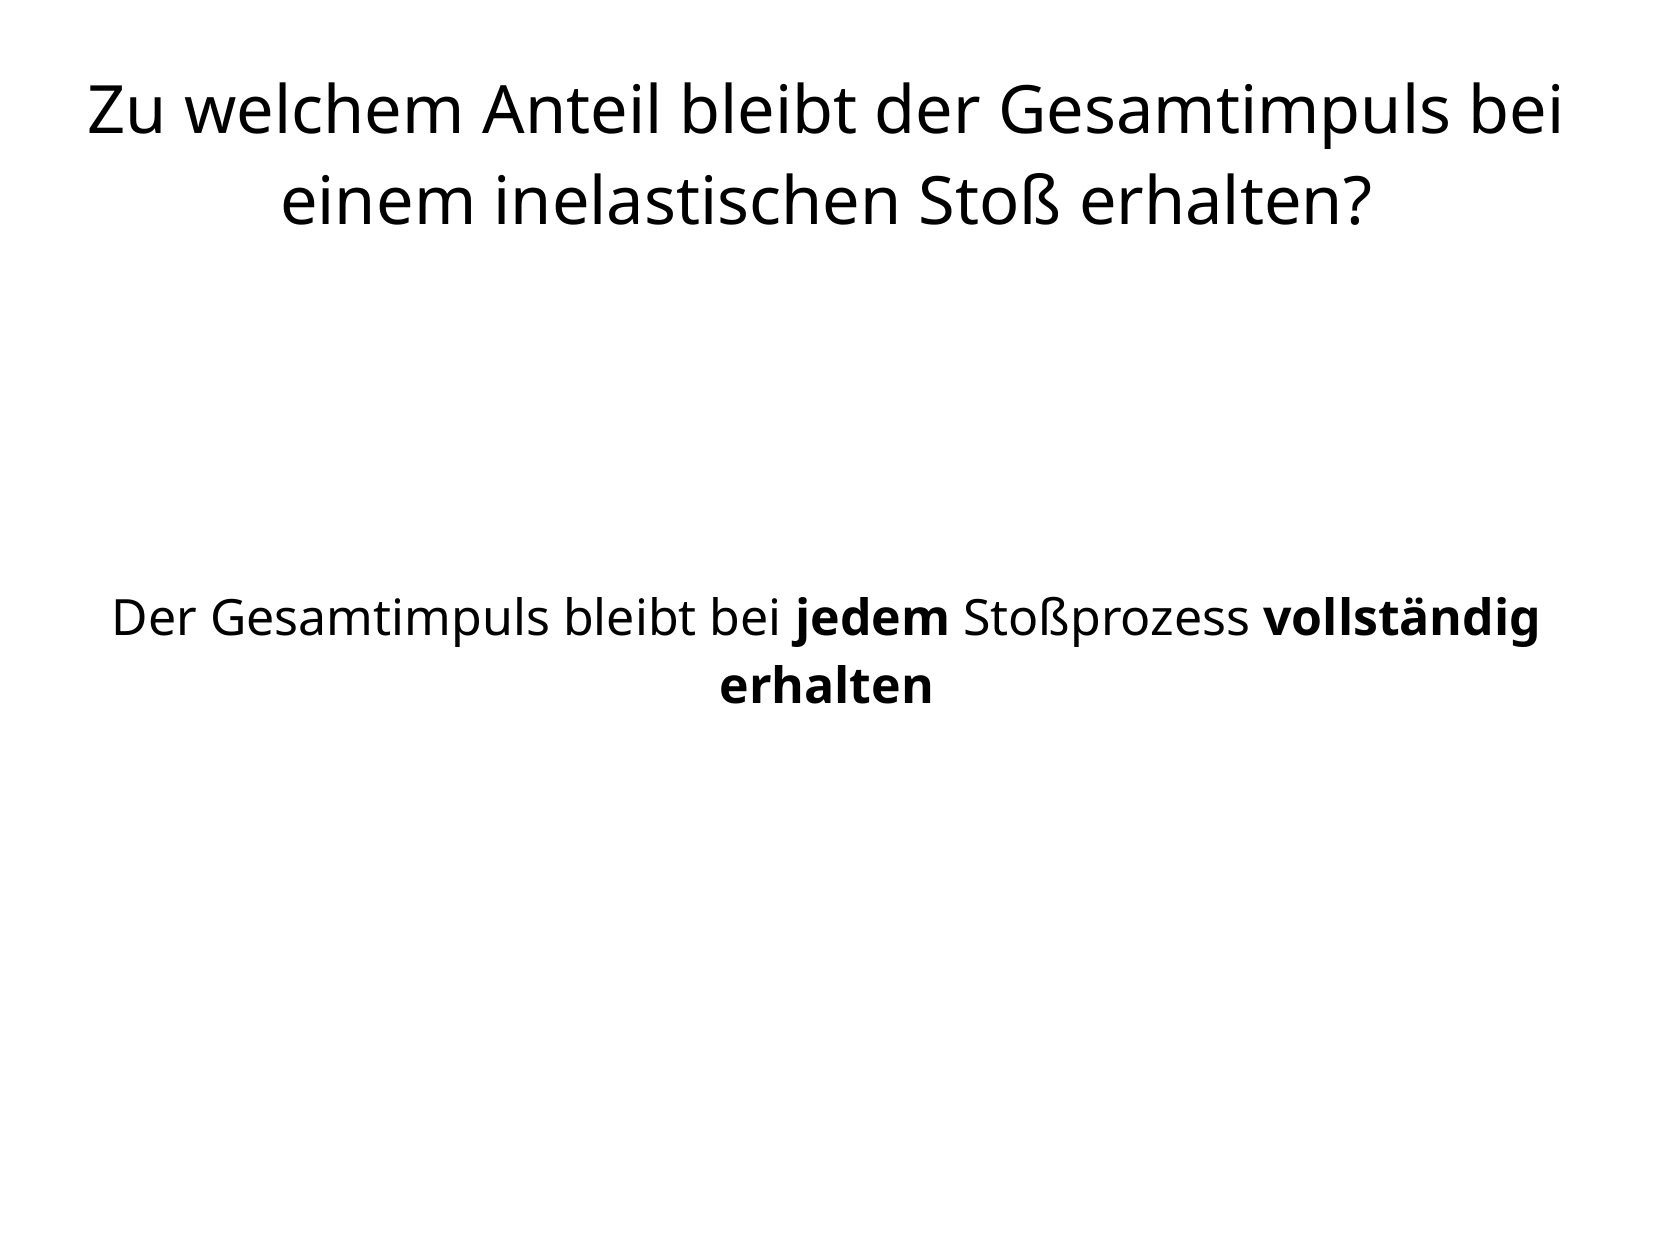

# Zu welchem Anteil bleibt der Gesamtimpuls bei einem inelastischen Stoß erhalten?
Der Gesamtimpuls bleibt bei jedem Stoßprozess vollständig erhalten